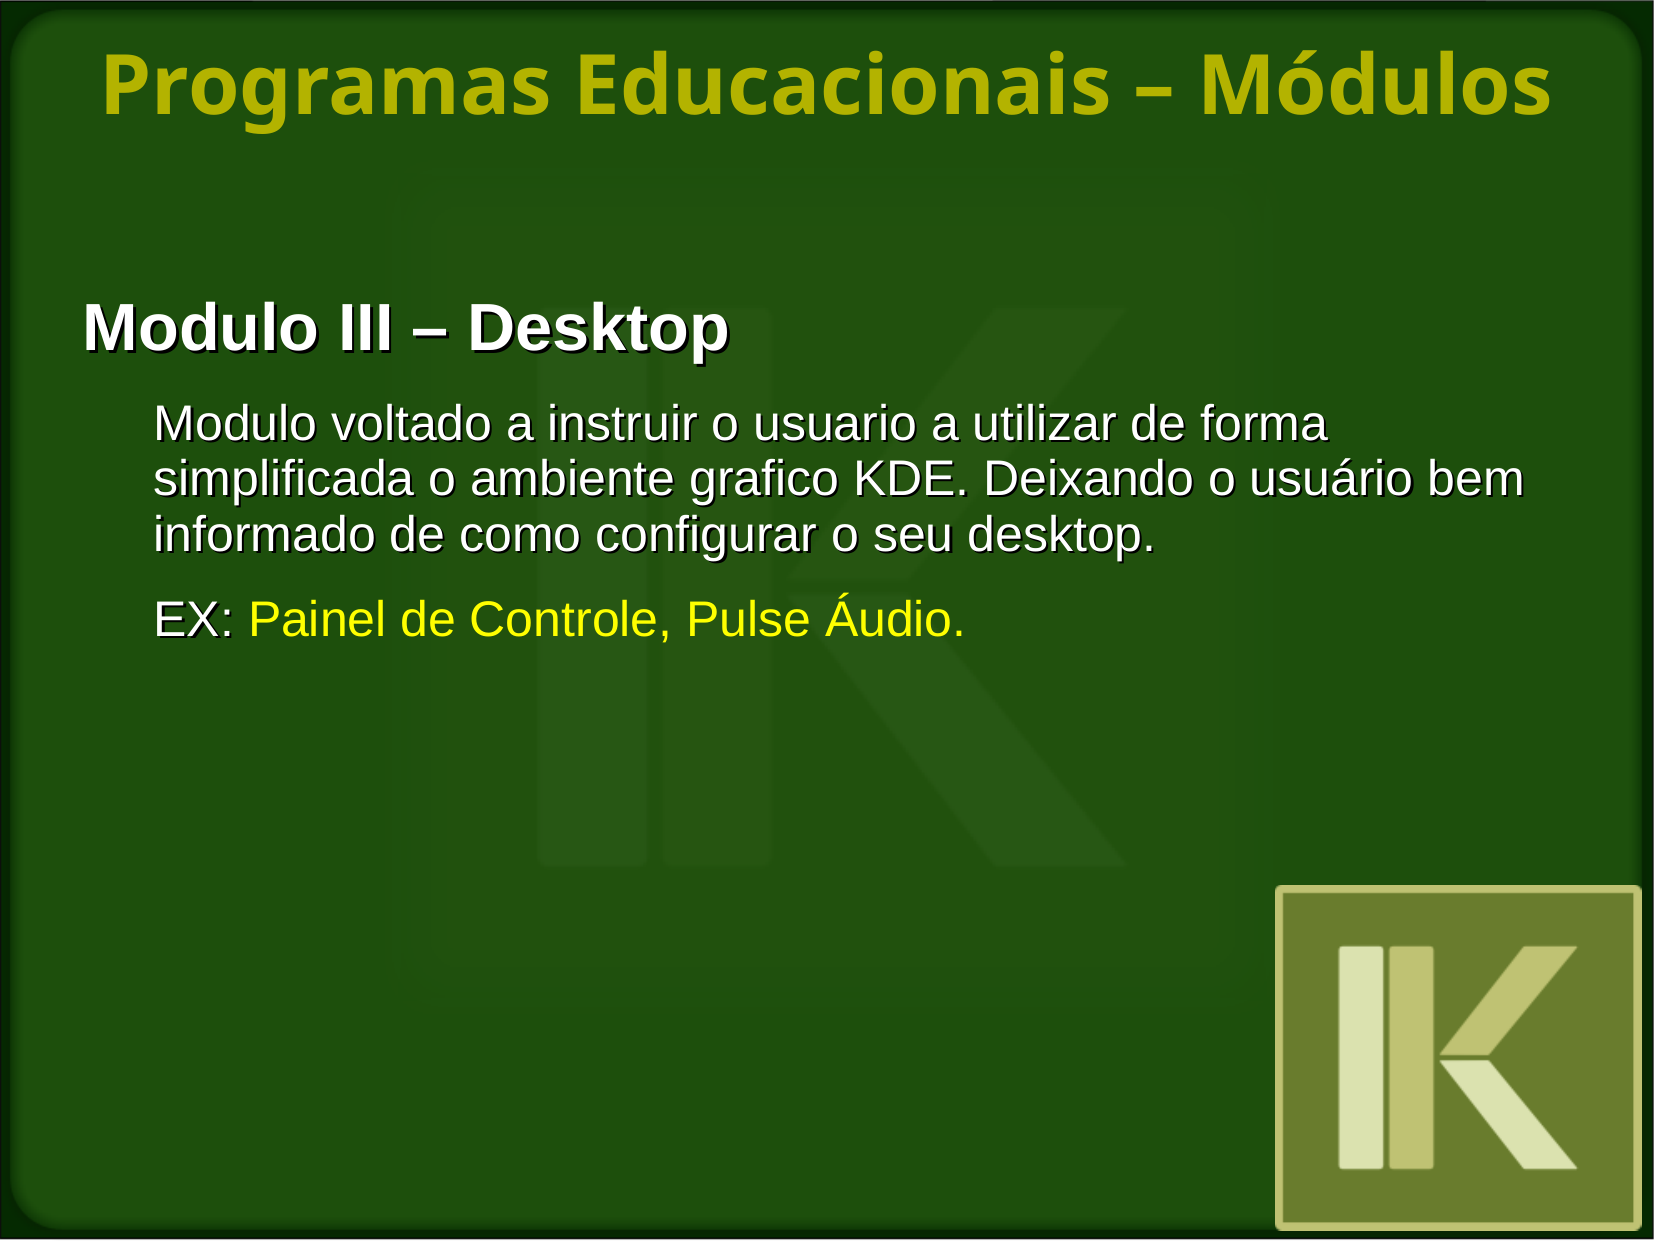

Programas Educacionais – Módulos
# Modulo III – Desktop
Modulo voltado a instruir o usuario a utilizar de forma simplificada o ambiente grafico KDE. Deixando o usuário bem informado de como configurar o seu desktop.
EX: Painel de Controle, Pulse Áudio.